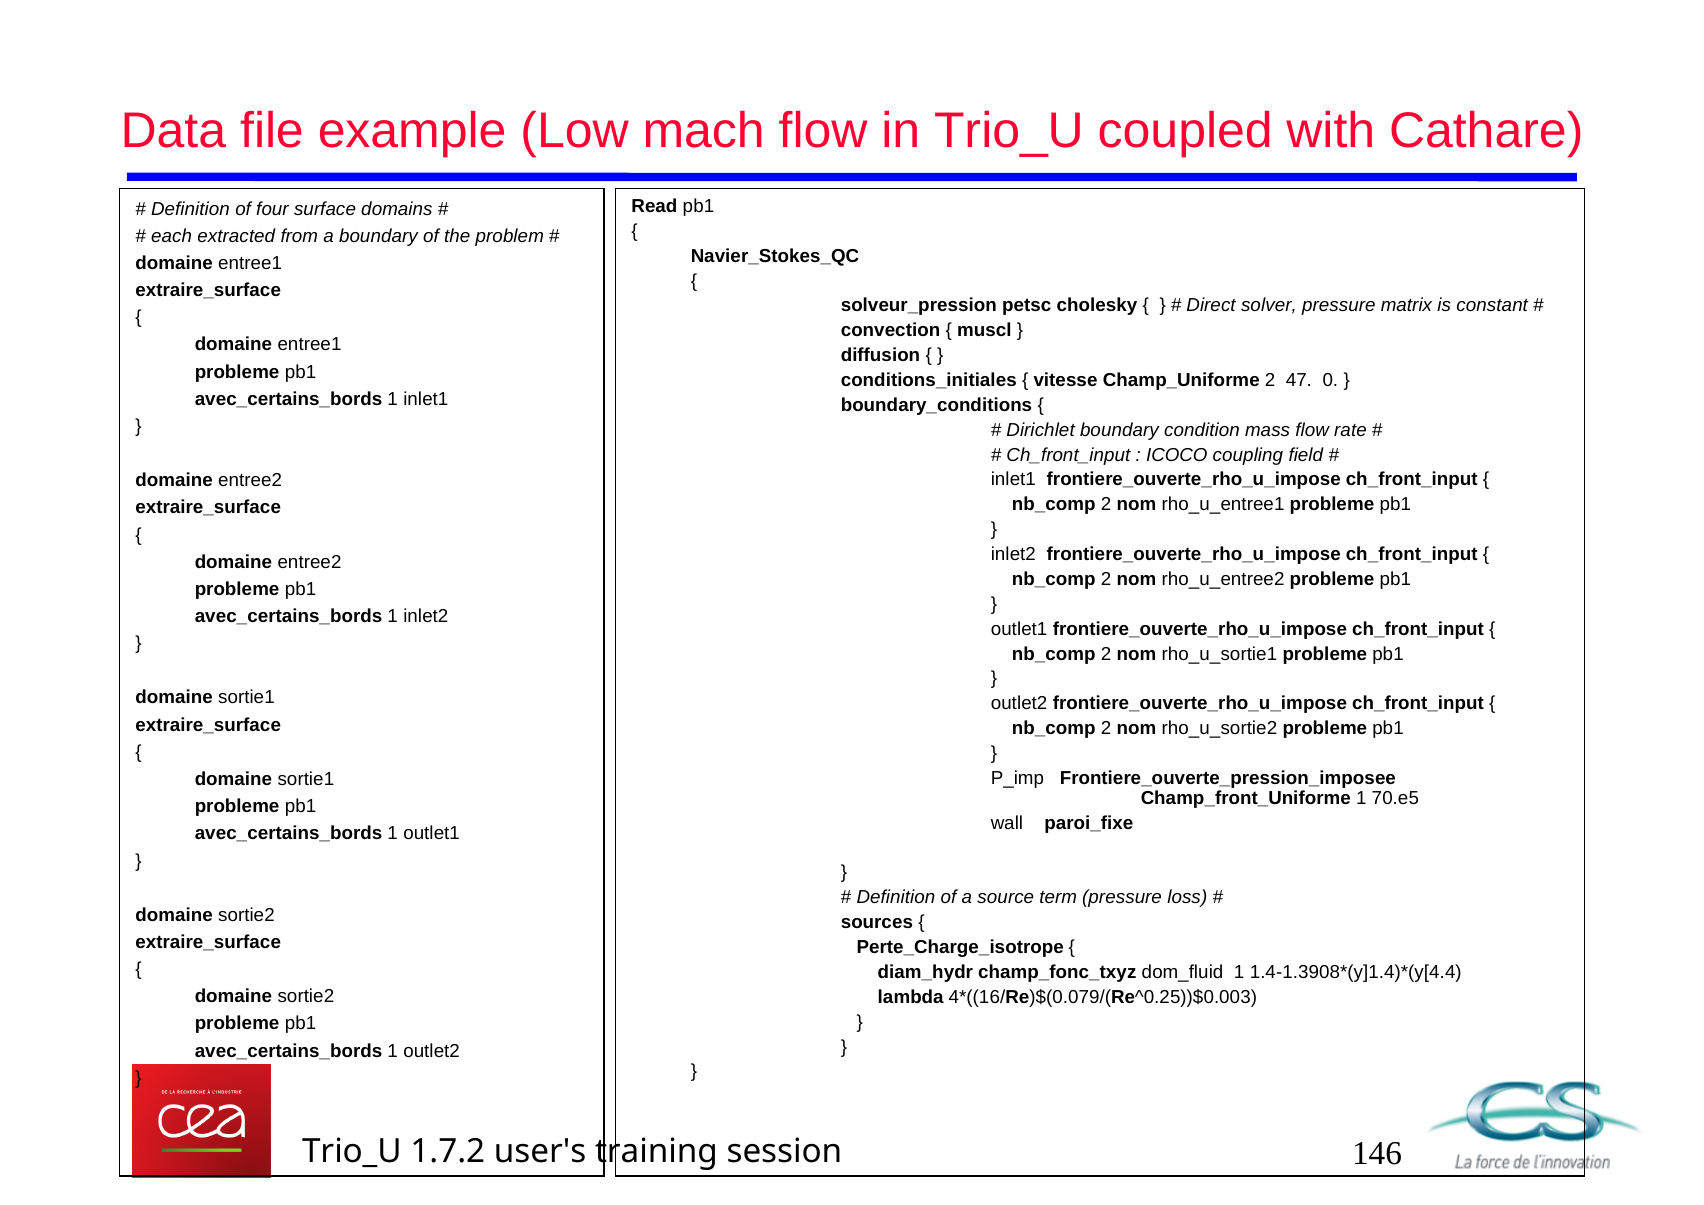

# Data file example (Low mach flow in Trio_U coupled with Cathare)
# Definition of four surface domains #
# each extracted from a boundary of the problem #
domaine entree1
extraire_surface
{
	domaine entree1
	probleme pb1
	avec_certains_bords 1 inlet1
}
domaine entree2
extraire_surface
{
	domaine entree2
	probleme pb1
	avec_certains_bords 1 inlet2
}
domaine sortie1
extraire_surface
{
	domaine sortie1
	probleme pb1
	avec_certains_bords 1 outlet1
}
domaine sortie2
extraire_surface
{
	domaine sortie2
	probleme pb1
	avec_certains_bords 1 outlet2
}
Read pb1
{
	Navier_Stokes_QC
	{
		solveur_pression petsc cholesky { } # Direct solver, pressure matrix is constant #
		convection { muscl }
		diffusion { }
		conditions_initiales { vitesse Champ_Uniforme 2 47. 0. }
		boundary_conditions {
			# Dirichlet boundary condition mass flow rate #
			# Ch_front_input : ICOCO coupling field #
			inlet1 frontiere_ouverte_rho_u_impose ch_front_input {
			 nb_comp 2 nom rho_u_entree1 probleme pb1
			}
			inlet2 frontiere_ouverte_rho_u_impose ch_front_input {
			 nb_comp 2 nom rho_u_entree2 probleme pb1
			}
			outlet1 frontiere_ouverte_rho_u_impose ch_front_input {
			 nb_comp 2 nom rho_u_sortie1 probleme pb1
			}
			outlet2 frontiere_ouverte_rho_u_impose ch_front_input {
			 nb_comp 2 nom rho_u_sortie2 probleme pb1
			}
 		P_imp Frontiere_ouverte_pression_imposee 				Champ_front_Uniforme 1 70.e5
			wall paroi_fixe
		}
		# Definition of a source term (pressure loss) #
		sources {
 	 Perte_Charge_isotrope {
		 diam_hydr champ_fonc_txyz dom_fluid 1 1.4-1.3908*(y]1.4)*(y[4.4)
		 lambda 4*((16/Re)$(0.079/(Re^0.25))$0.003)
		 }
		}
	}
Trio_U 1.7.2 user's training session
146